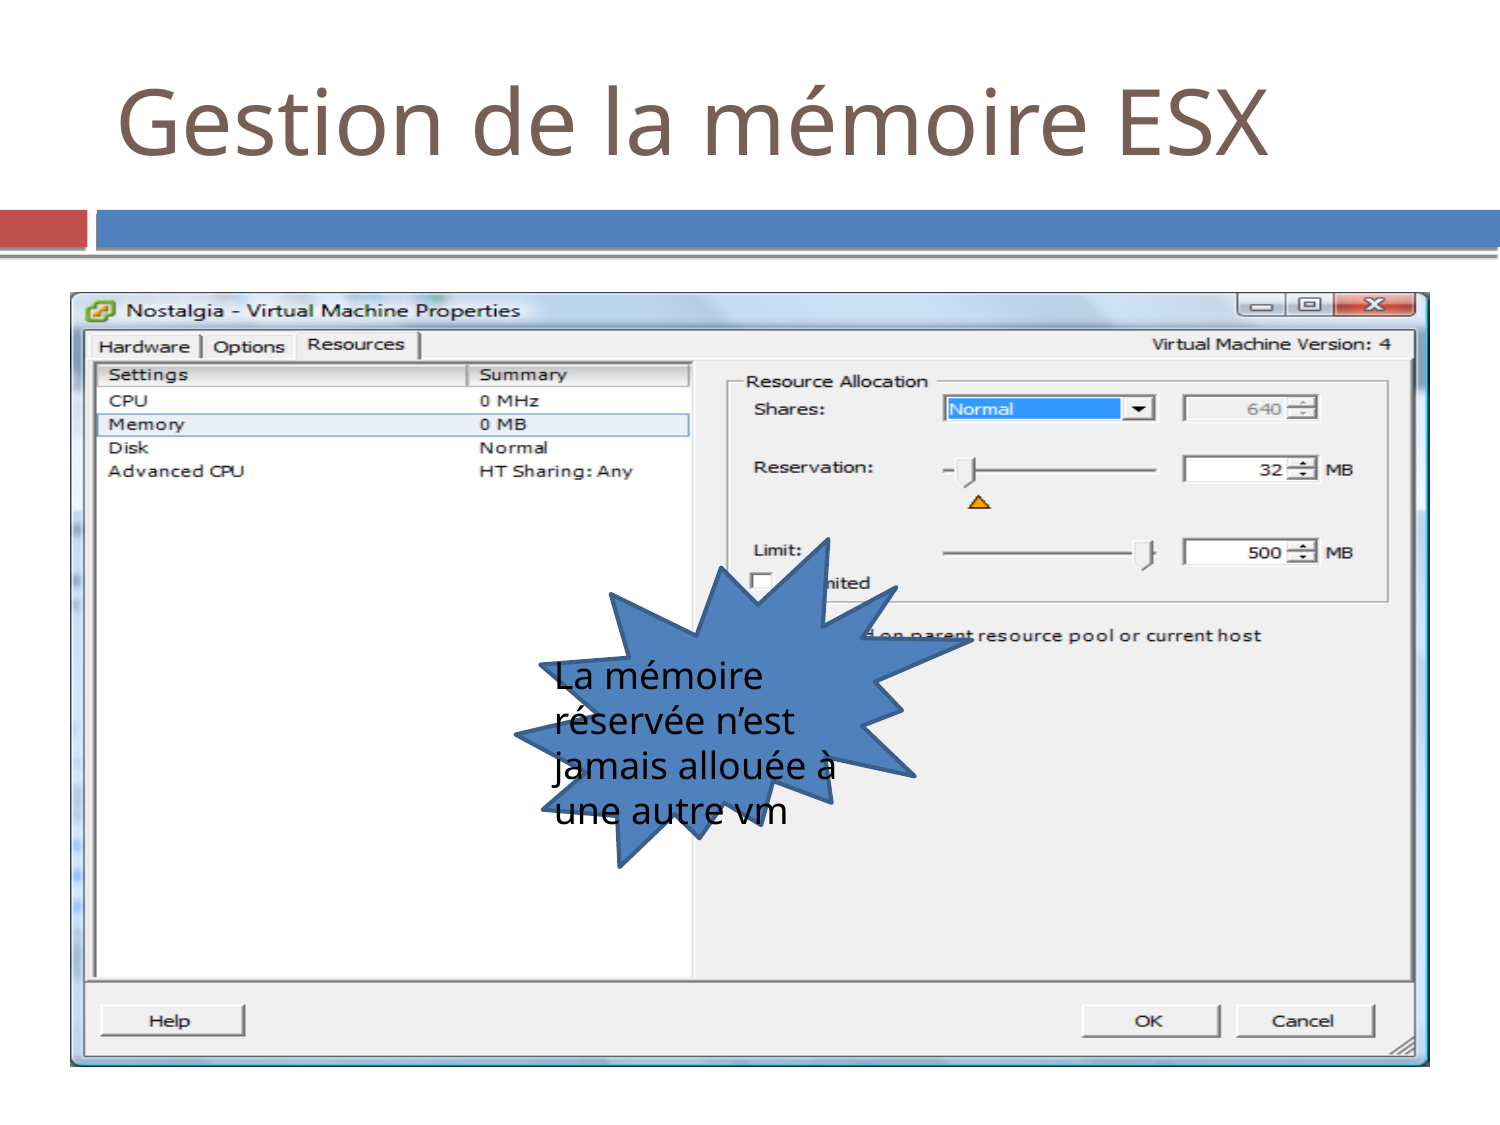

Gestion de la mémoire ESX
La mémoire réservée n’est jamais allouée à une autre vm